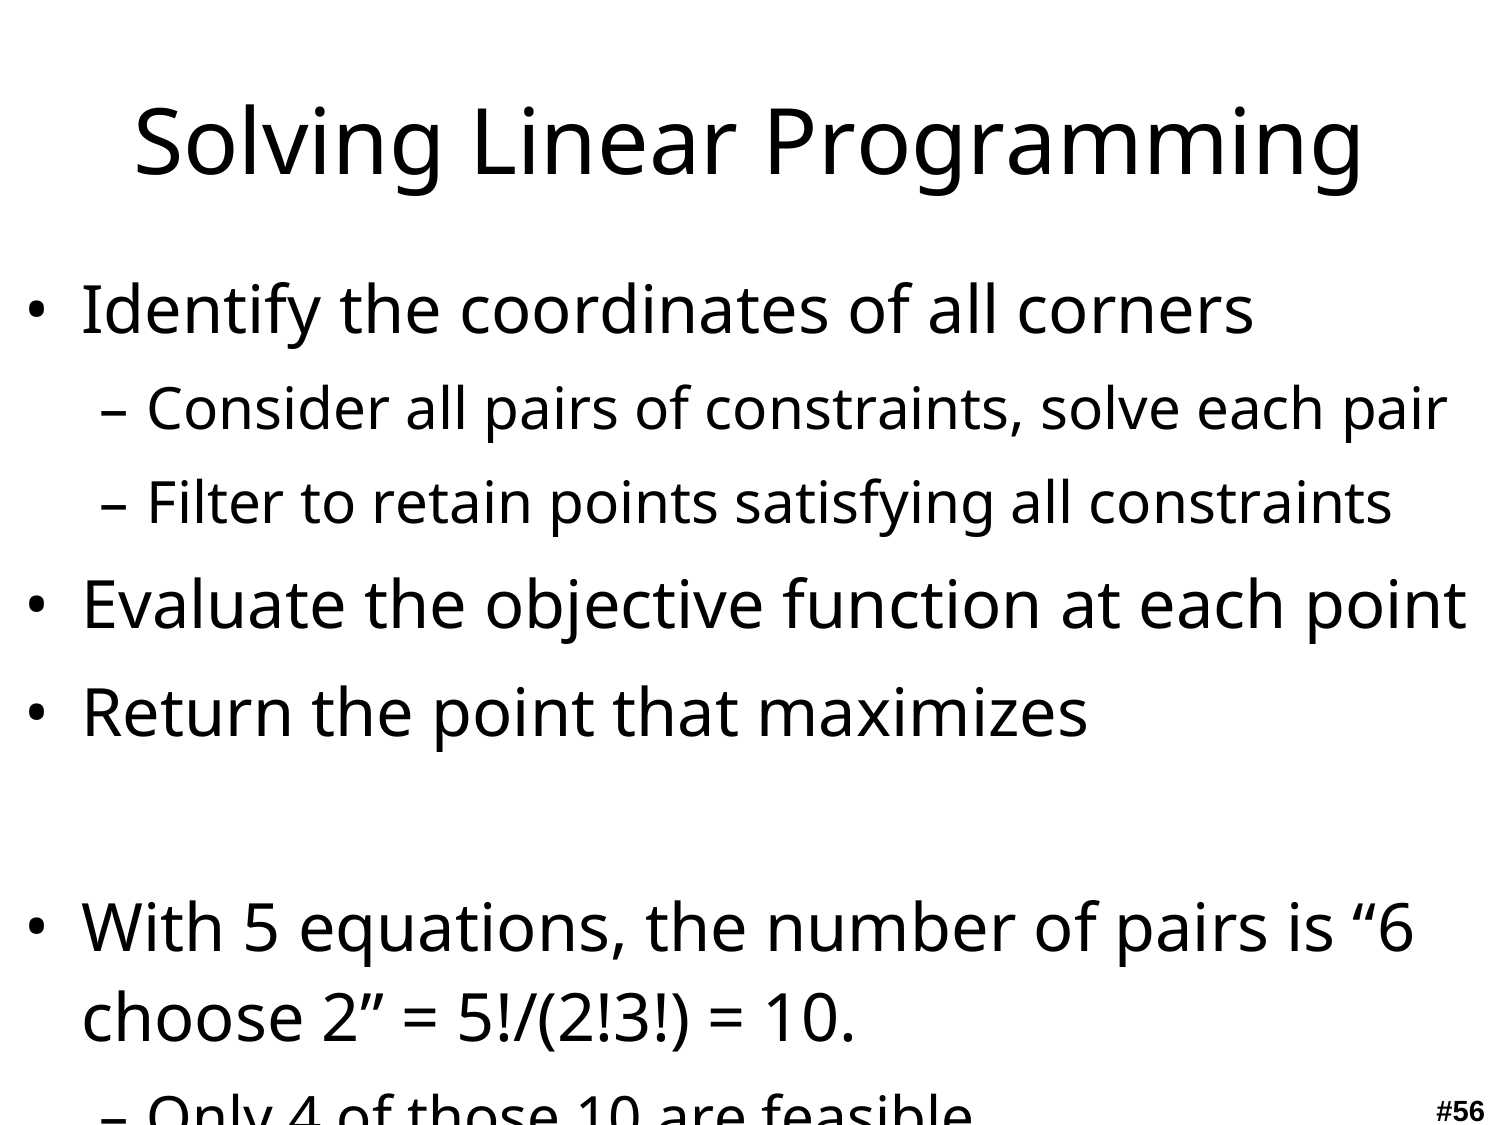

# Solving Linear Programming
Identify the coordinates of all corners
Consider all pairs of constraints, solve each pair
Filter to retain points satisfying all constraints
Evaluate the objective function at each point
Return the point that maximizes
With 5 equations, the number of pairs is “6 choose 2” = 5!/(2!3!) = 10.
Only 4 of those 10 are feasible.
56